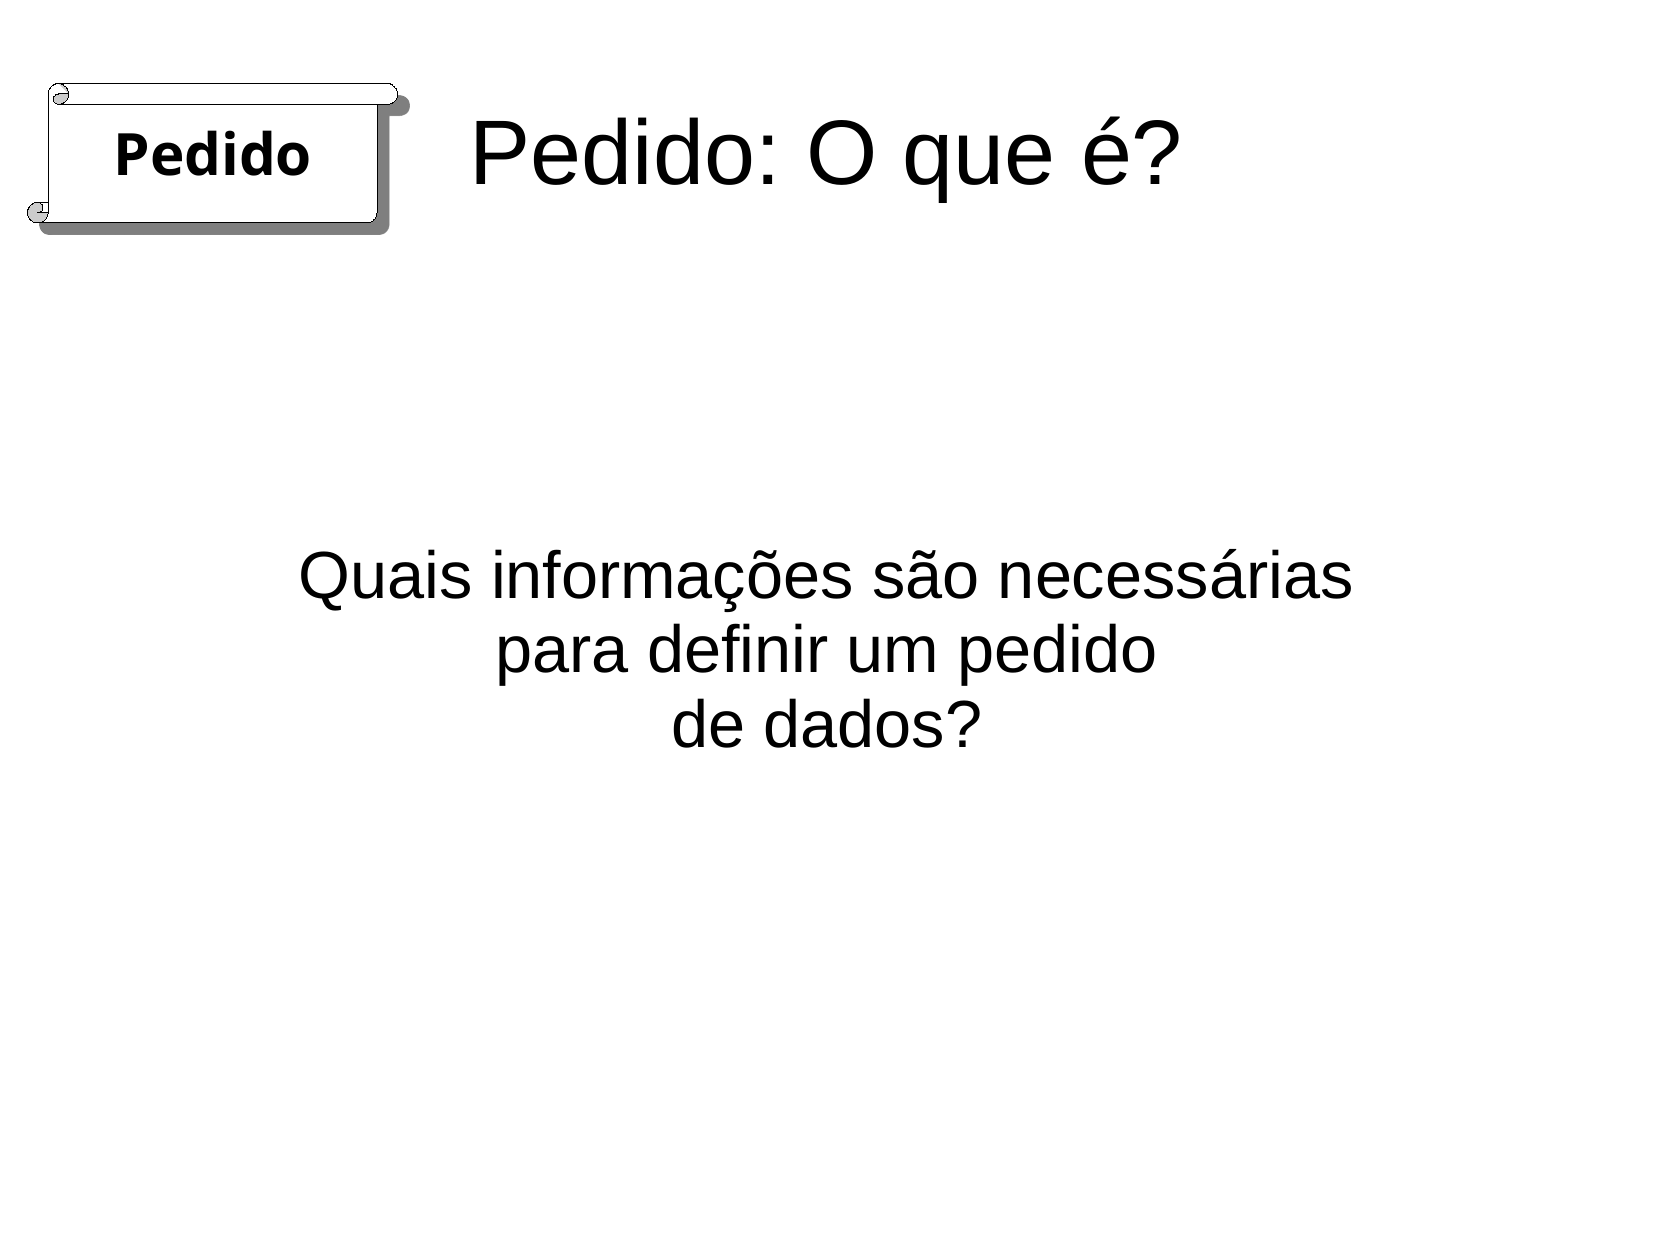

Pedido: O que é?
Pedido
# Quais informações são necessárias para definir um pedido de dados?